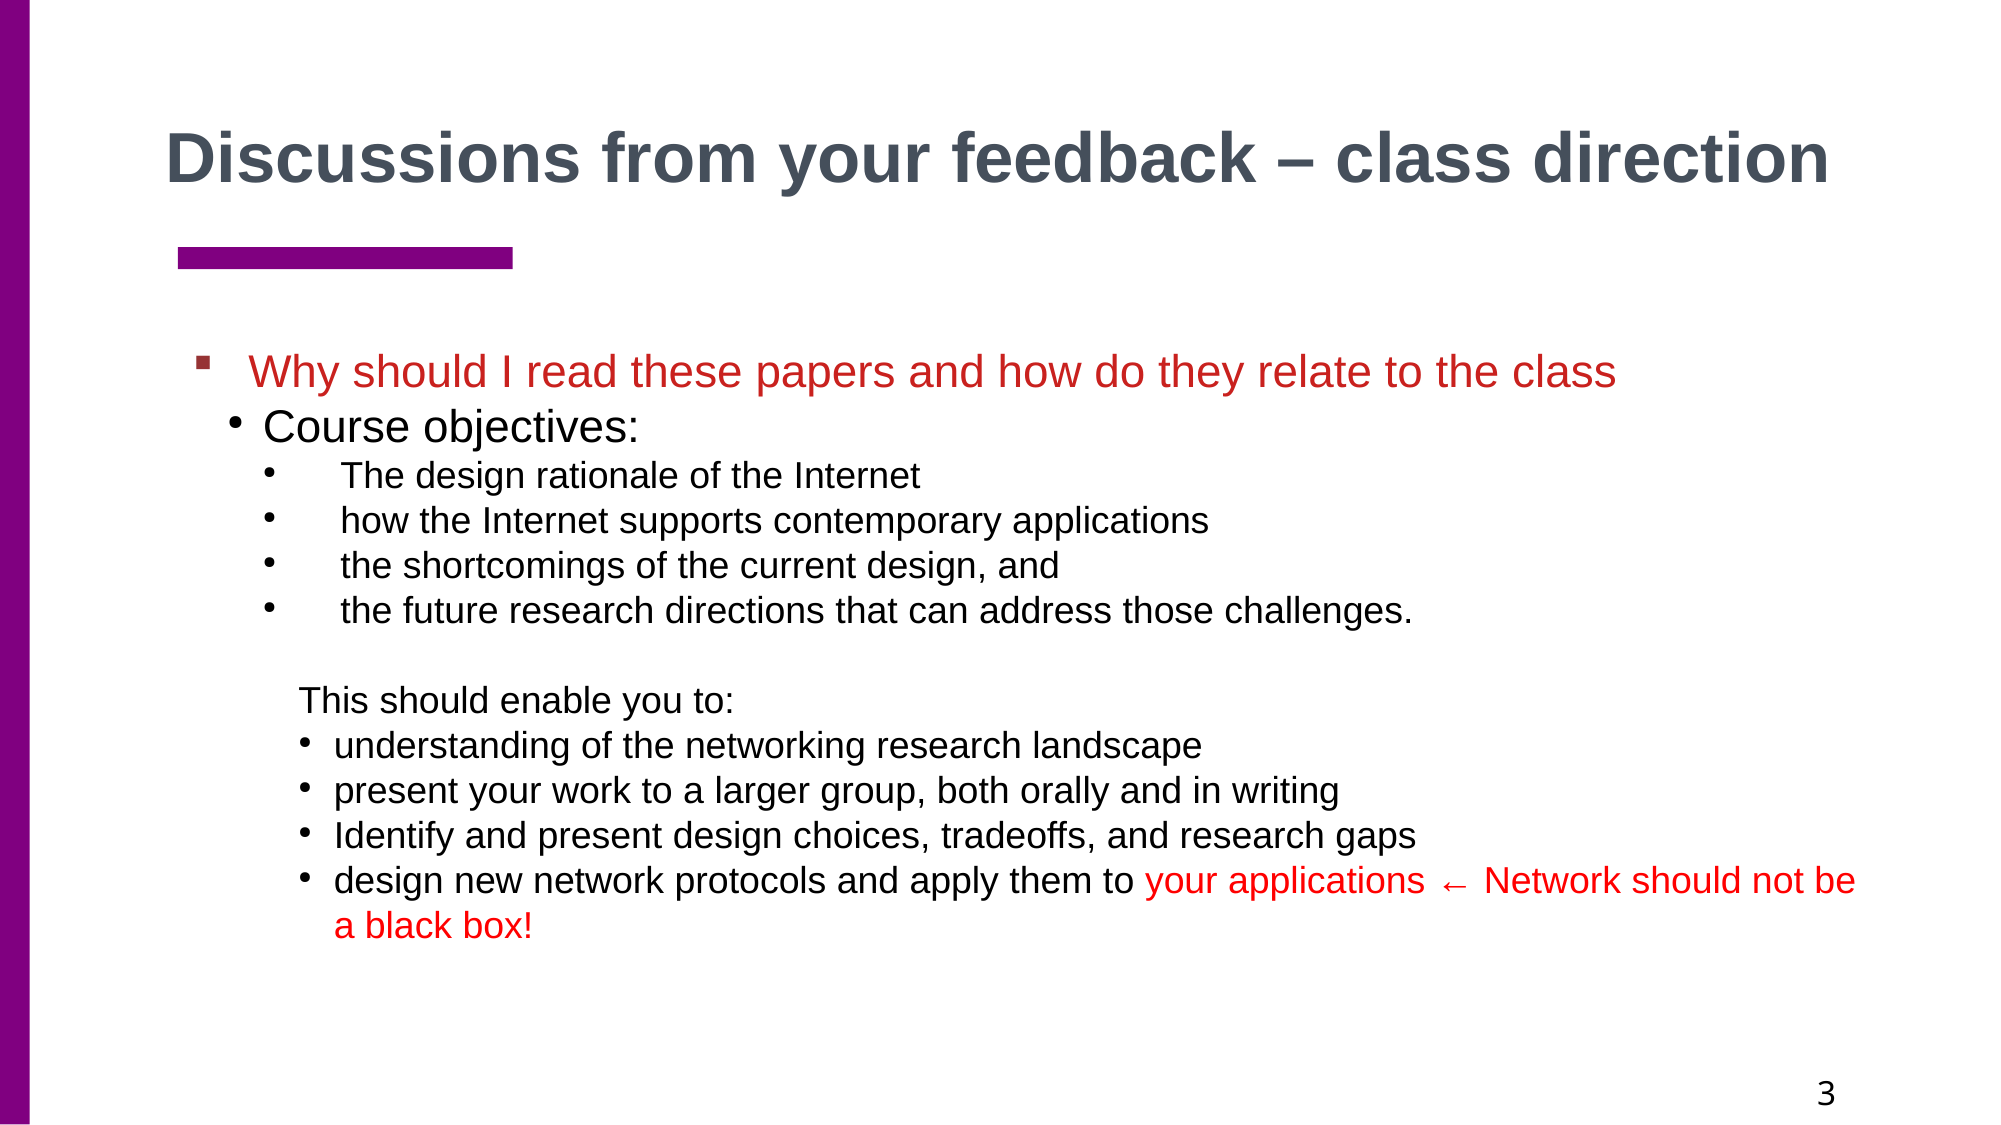

Discussions from your feedback – class direction
Why should I read these papers and how do they relate to the class
Course objectives:
 The design rationale of the Internet
 how the Internet supports contemporary applications
 the shortcomings of the current design, and
 the future research directions that can address those challenges.
This should enable you to:
understanding of the networking research landscape
present your work to a larger group, both orally and in writing
Identify and present design choices, tradeoffs, and research gaps
design new network protocols and apply them to your applications ← Network should not be a black box!